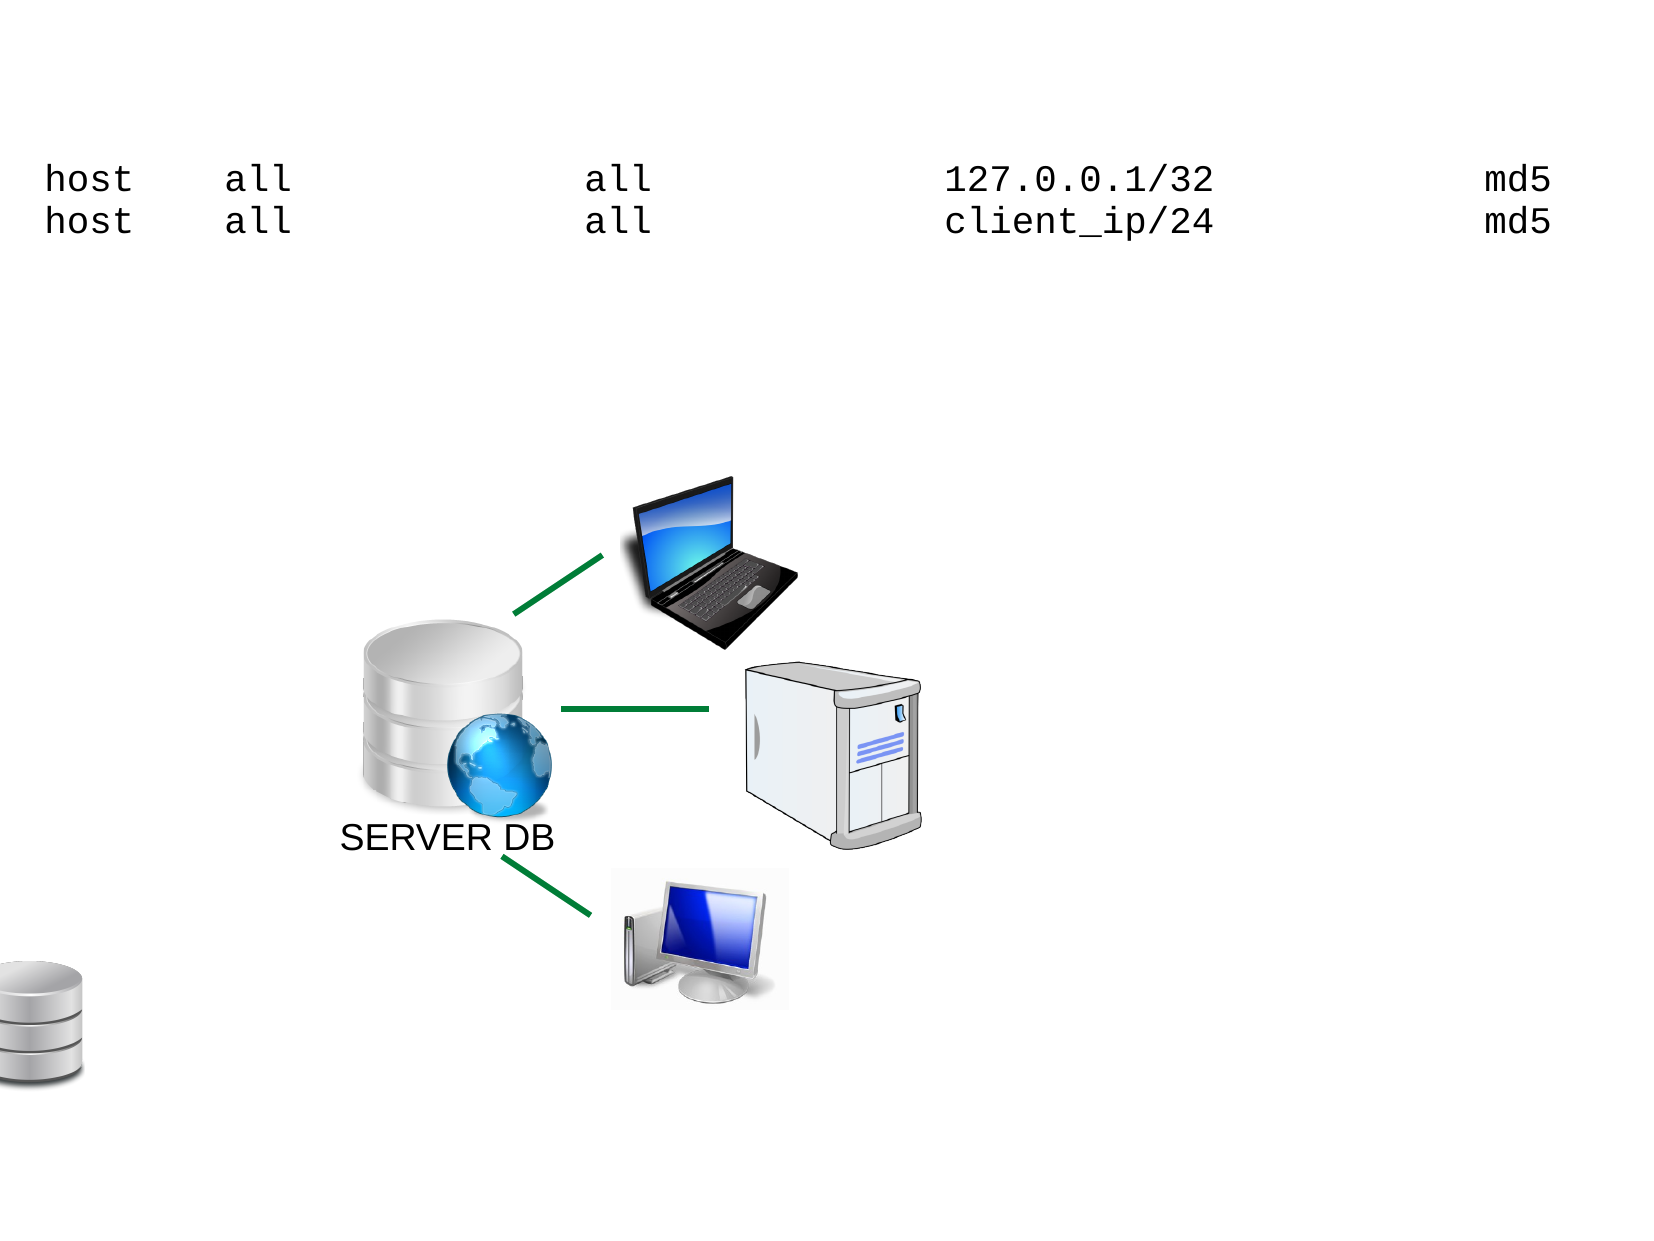

host all all 127.0.0.1/32 md5
host all all client_ip/24 md5
SERVER DB